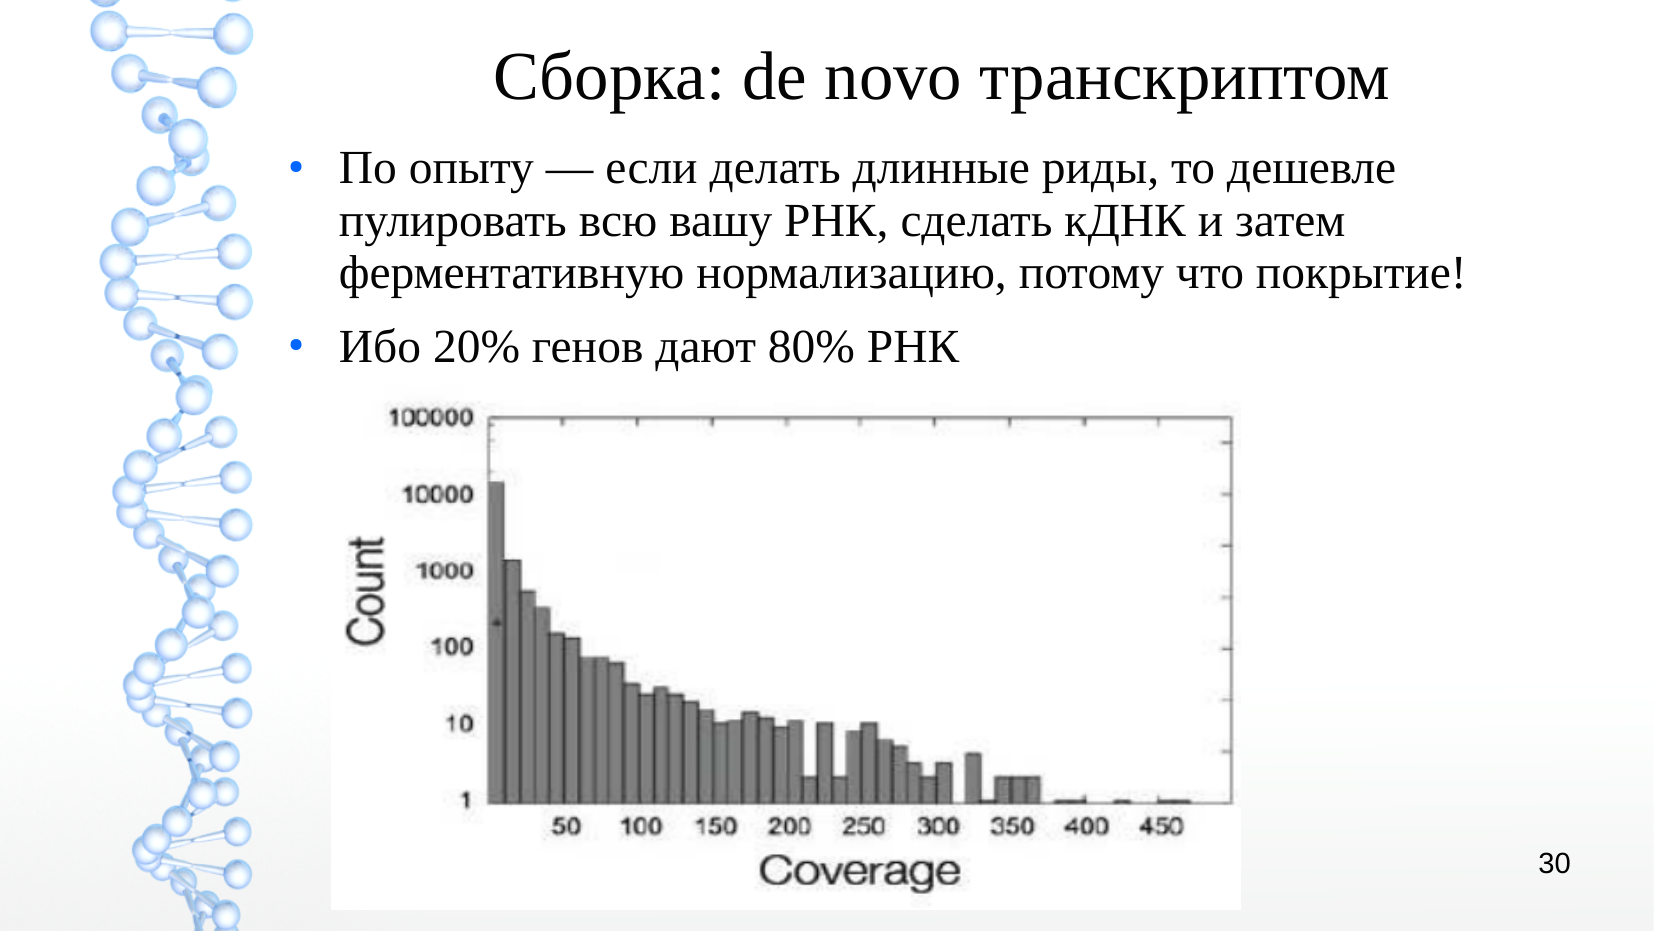

# Сборка: de novo транскриптом
По опыту — если делать длинные риды, то дешевле пулировать всю вашу РНК, сделать кДНК и затем ферментативную нормализацию, потому что покрытие!
Ибо 20% генов дают 80% РНК
30